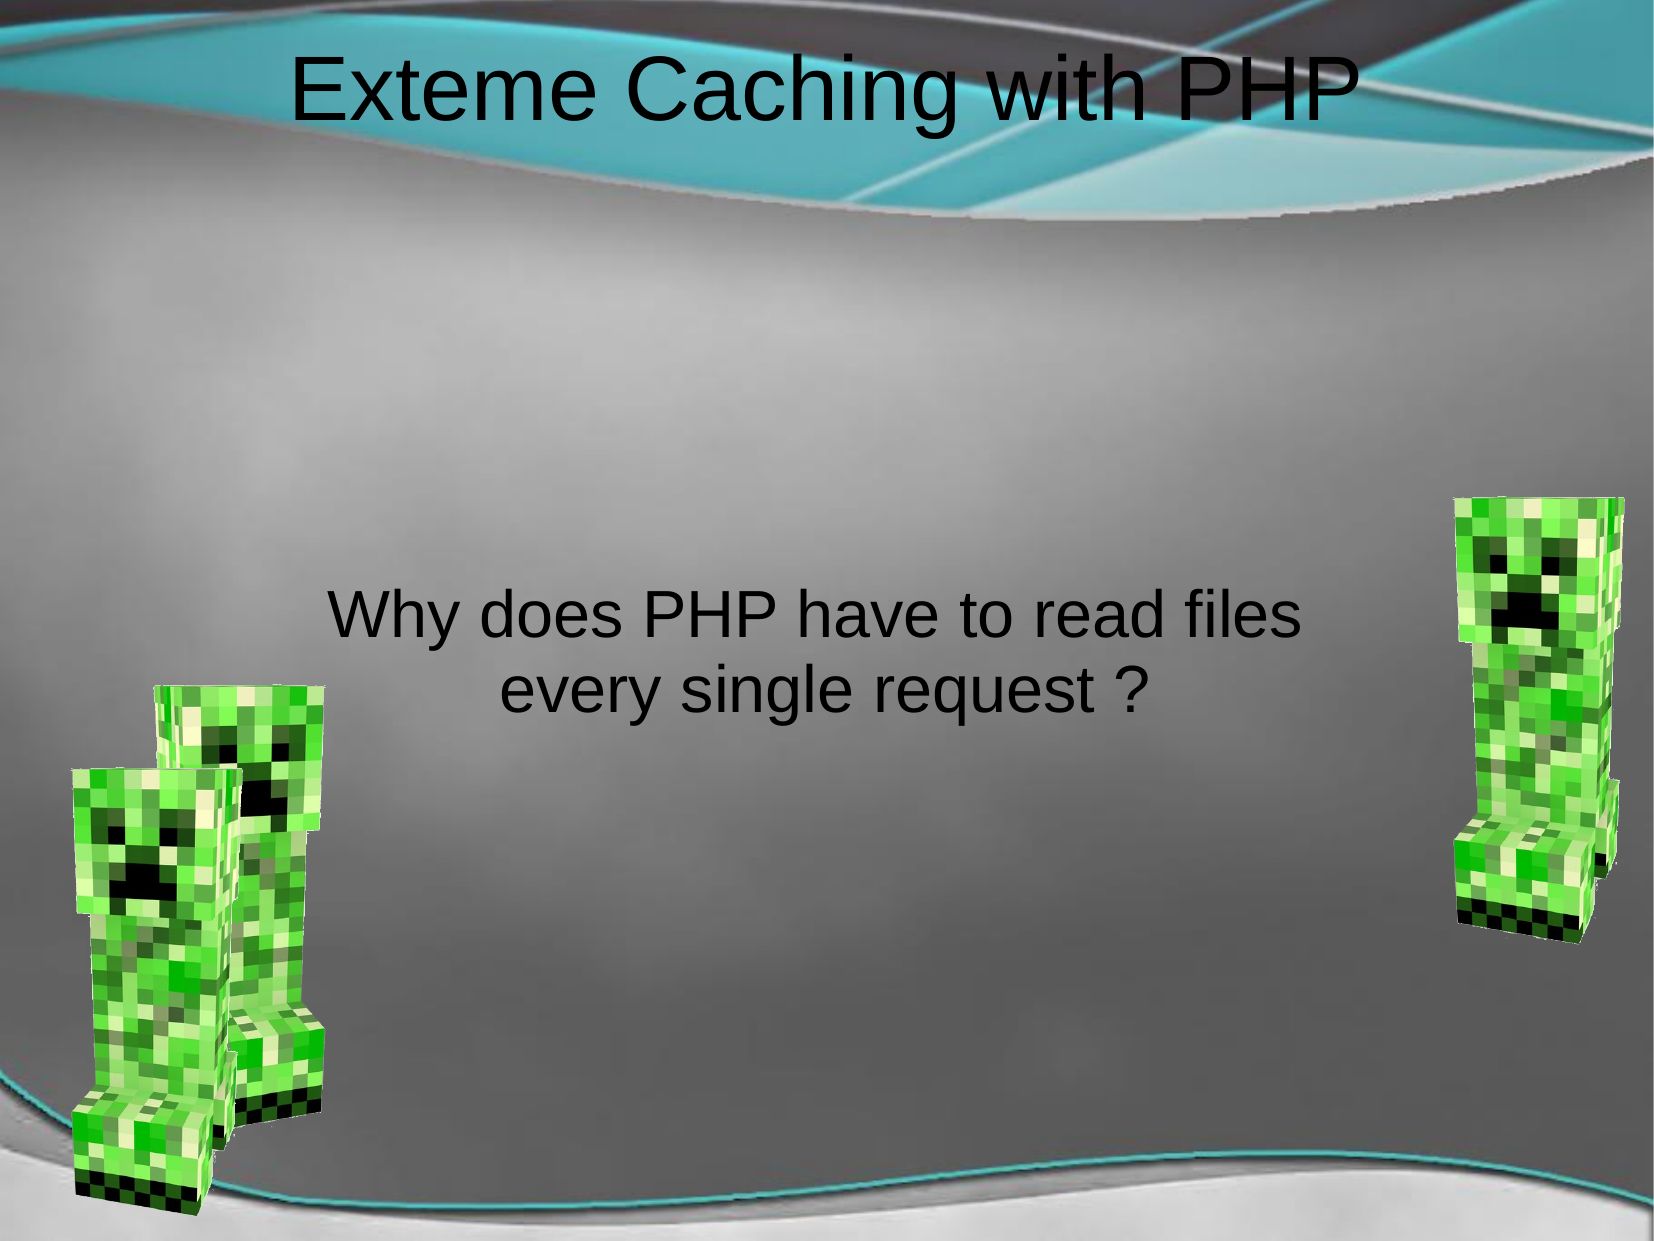

# Exteme Caching with PHP
Why does PHP have to read files
every single request ?